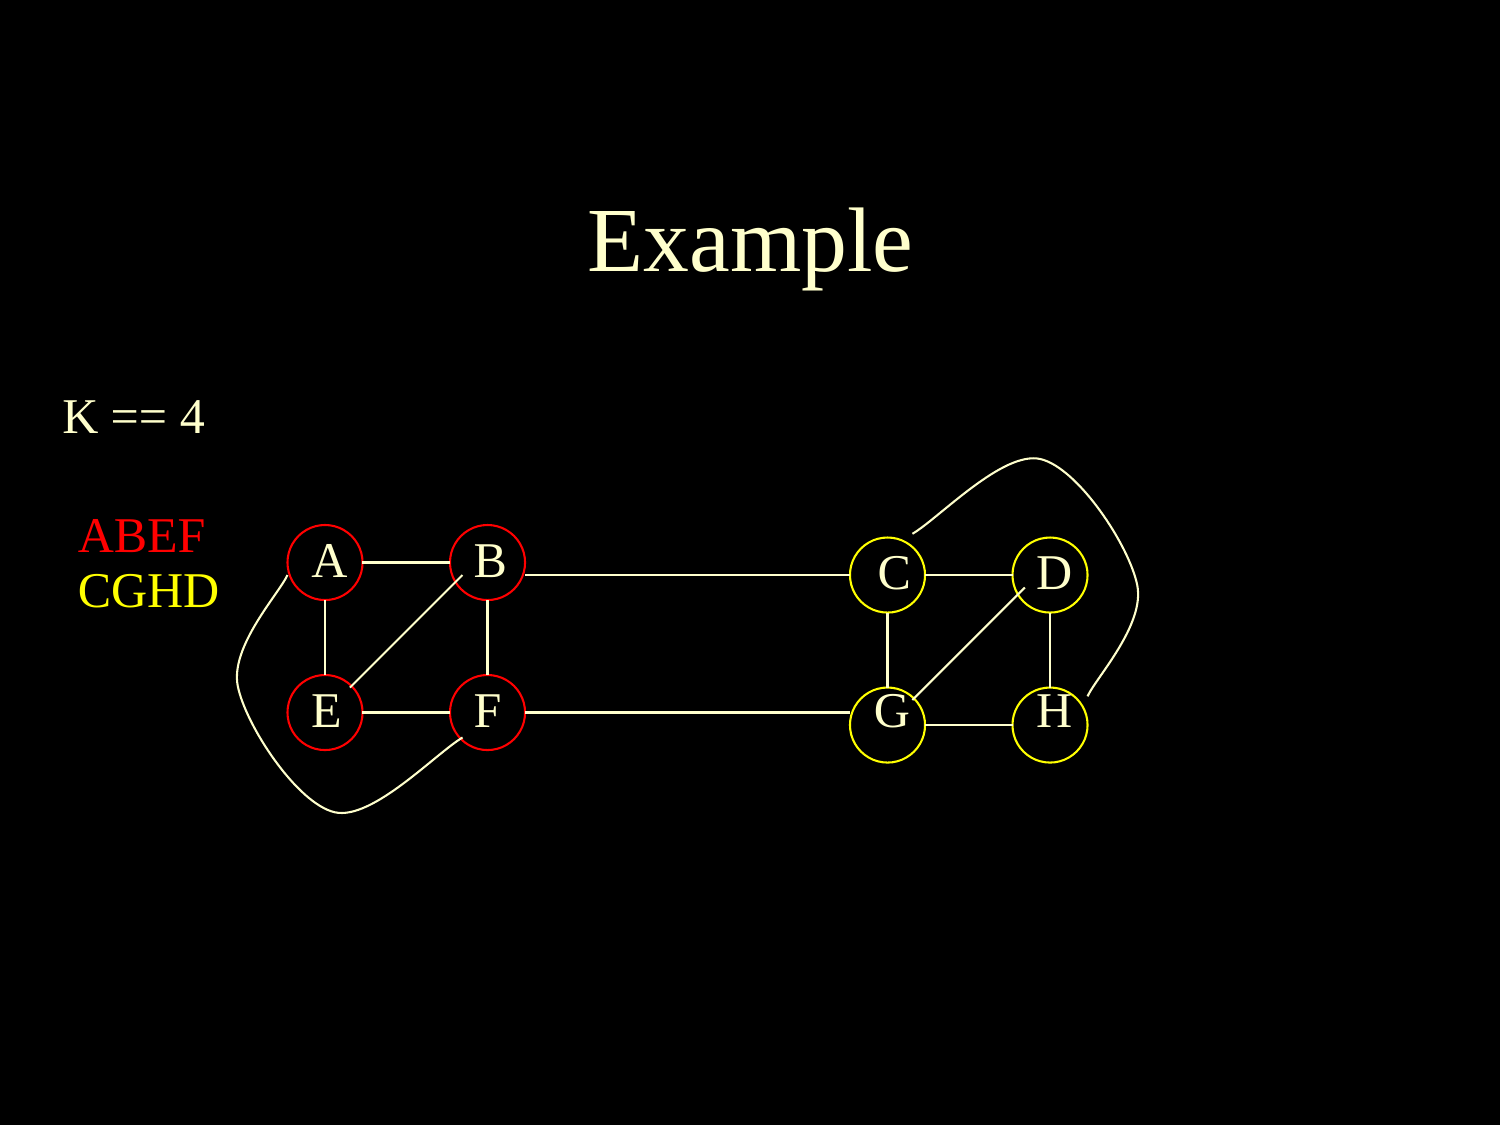

# Example
K == 4
ABEF
CGHD
A
B
C
D
E
F
G
H